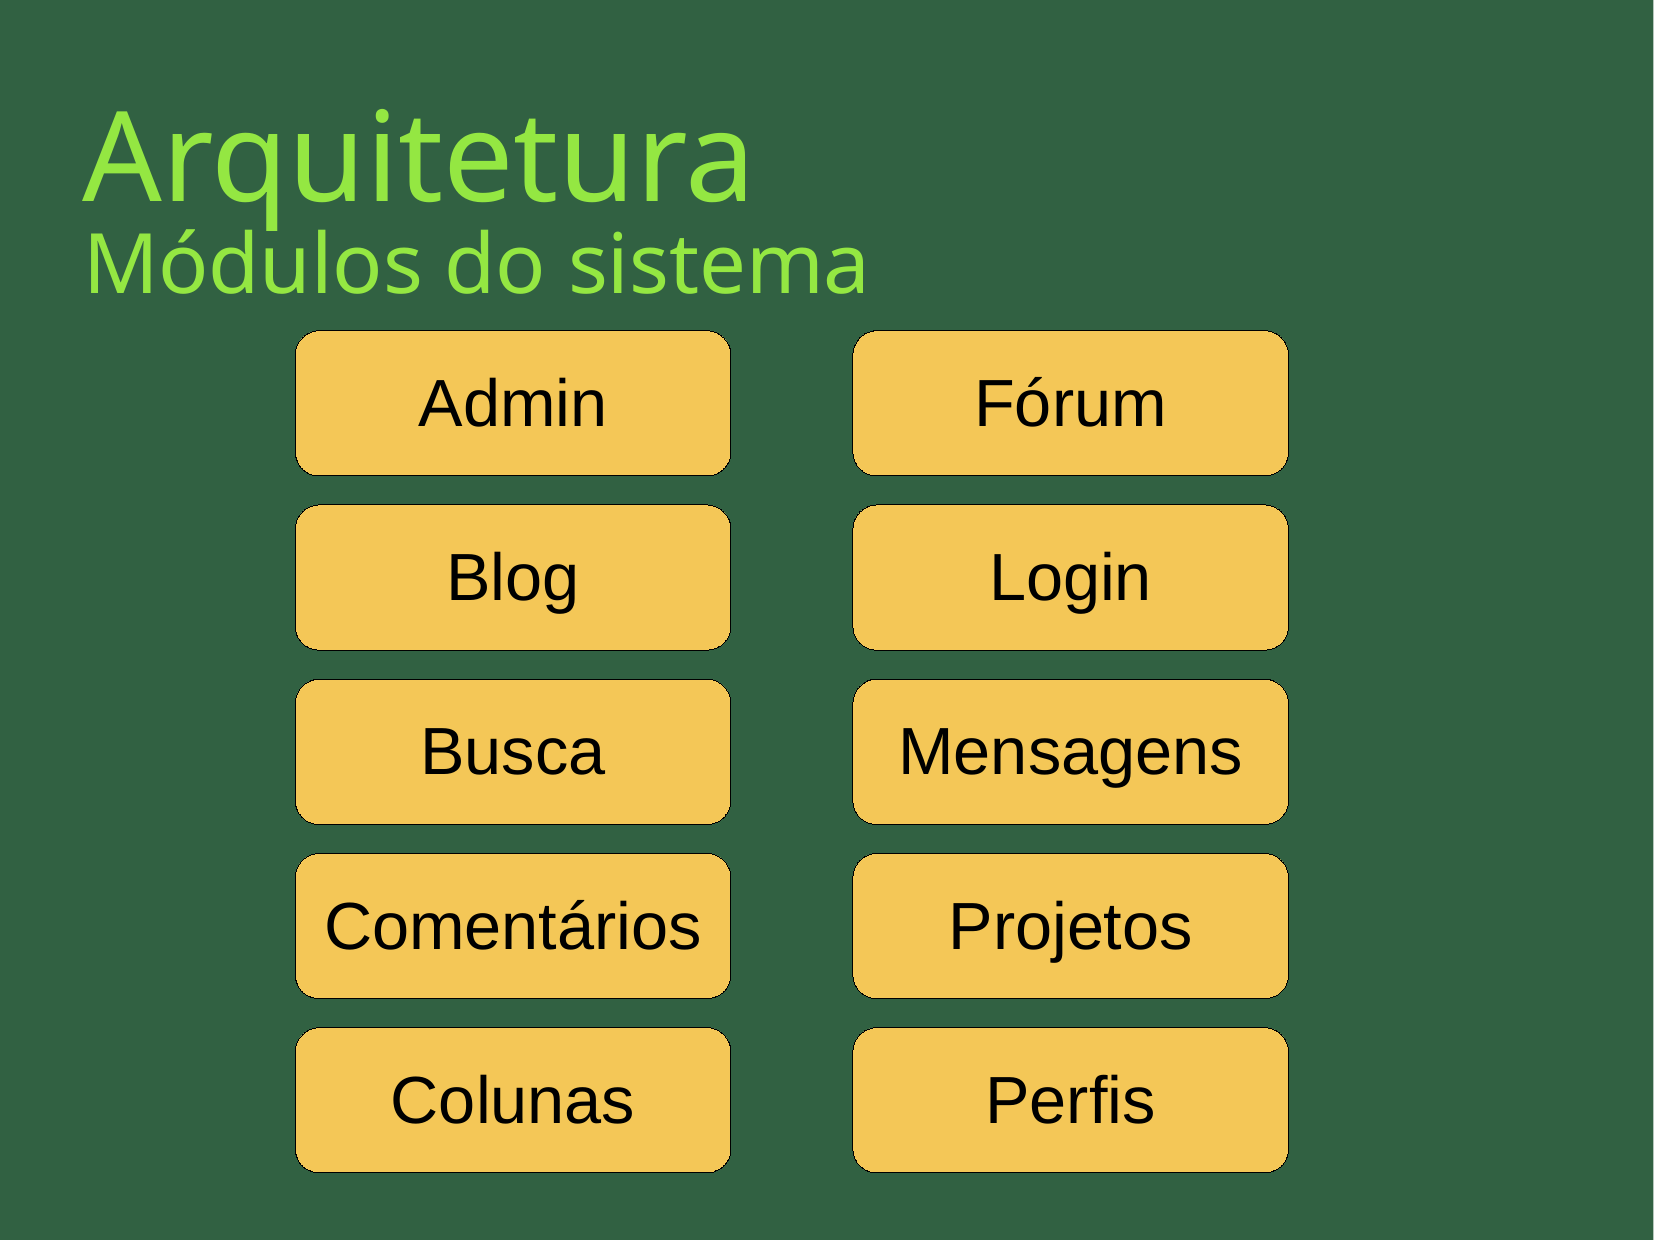

# Arquitetura
Módulos do sistema
Admin
Fórum
Blog
Login
Busca
Mensagens
Comentários
Projetos
Colunas
Perfis